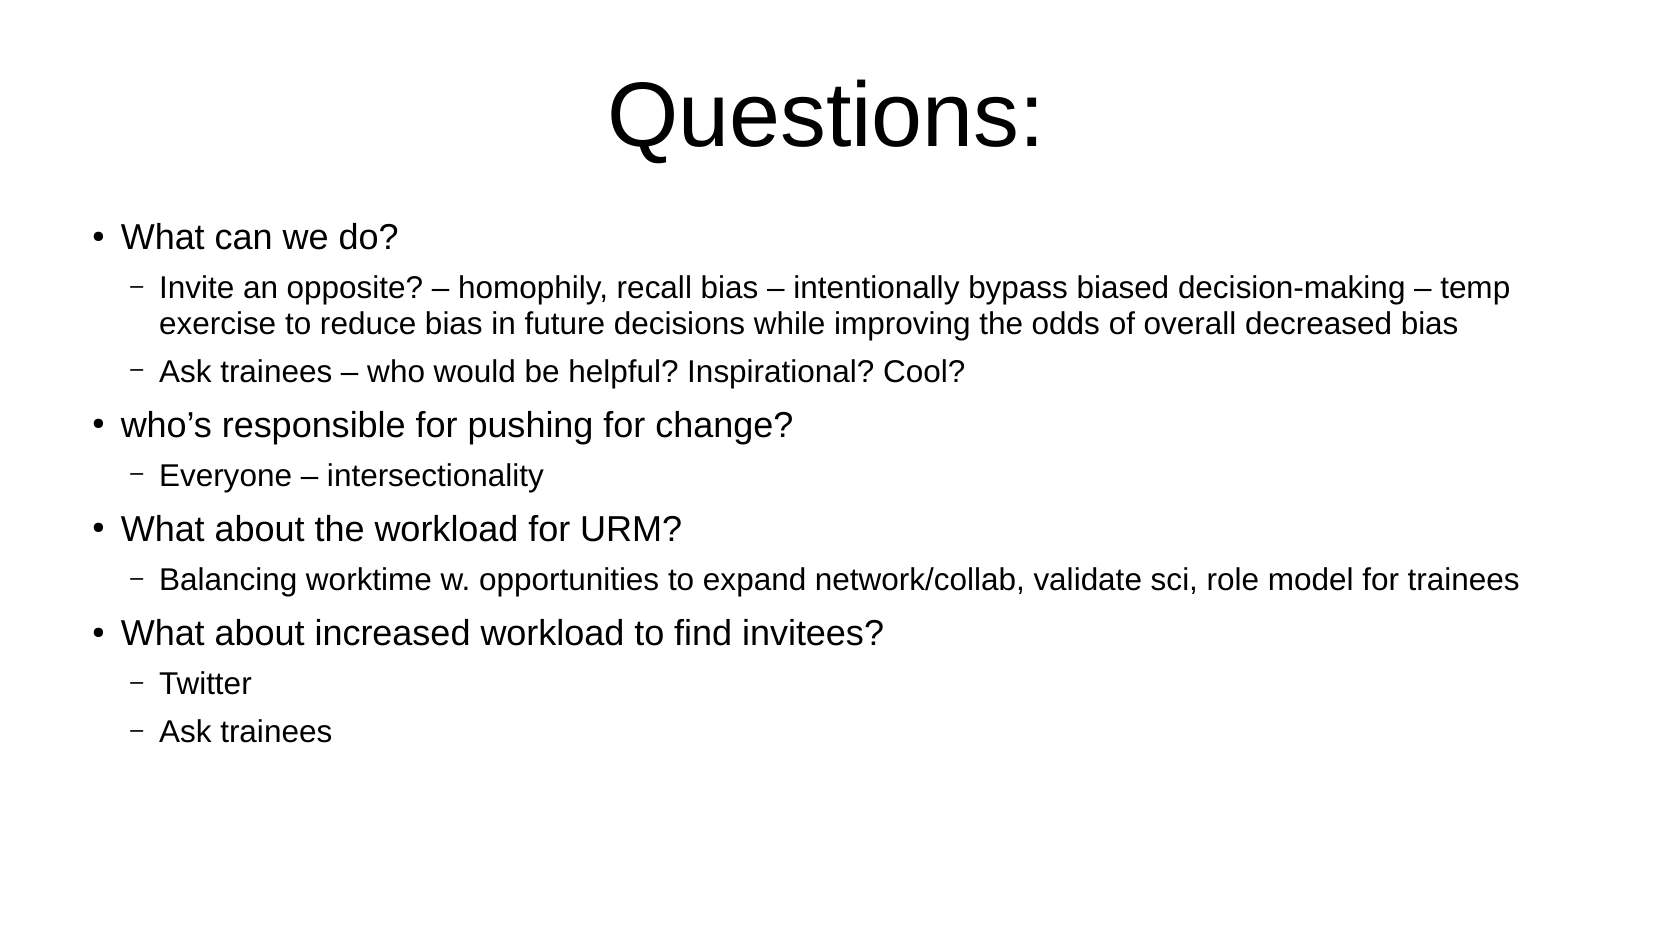

# Questions:
What can we do?
Invite an opposite? – homophily, recall bias – intentionally bypass biased decision-making – temp exercise to reduce bias in future decisions while improving the odds of overall decreased bias
Ask trainees – who would be helpful? Inspirational? Cool?
who’s responsible for pushing for change?
Everyone – intersectionality
What about the workload for URM?
Balancing worktime w. opportunities to expand network/collab, validate sci, role model for trainees
What about increased workload to find invitees?
Twitter
Ask trainees